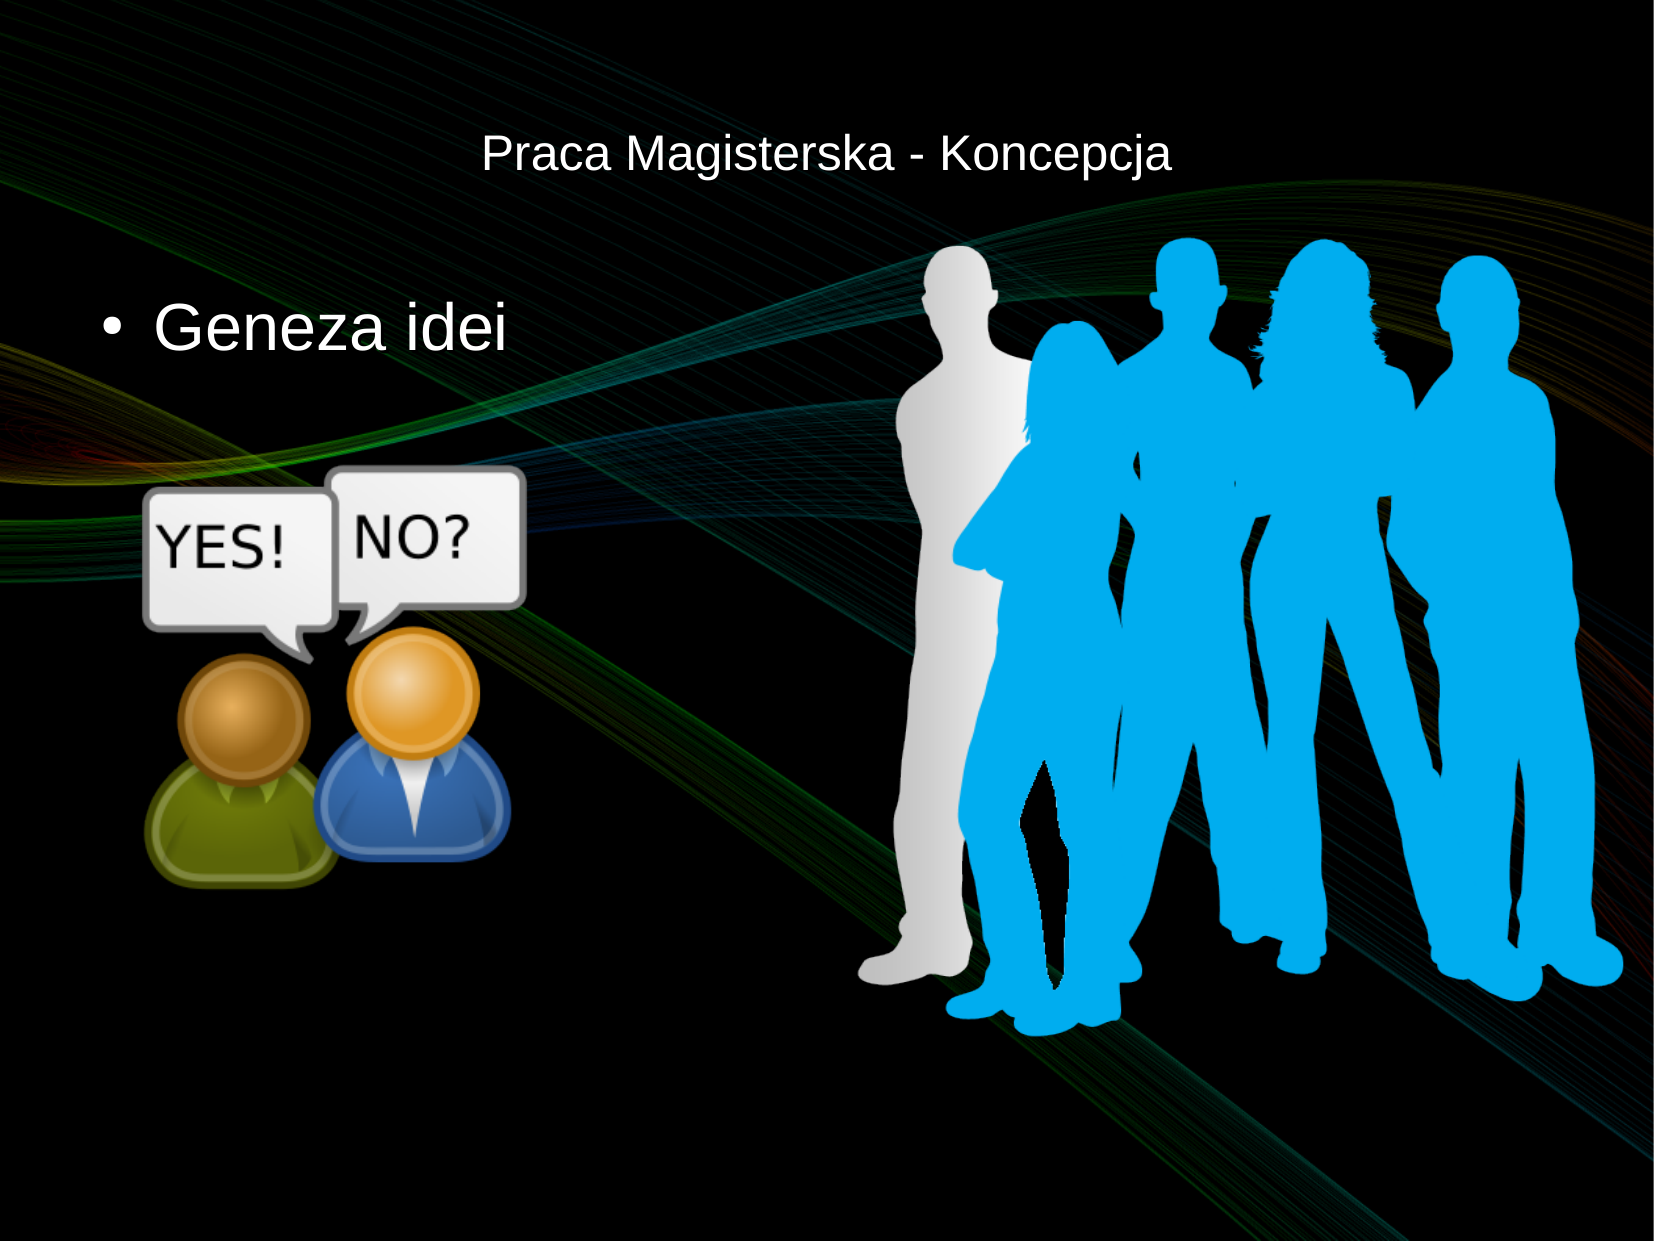

# Praca Magisterska - Koncepcja
Geneza idei